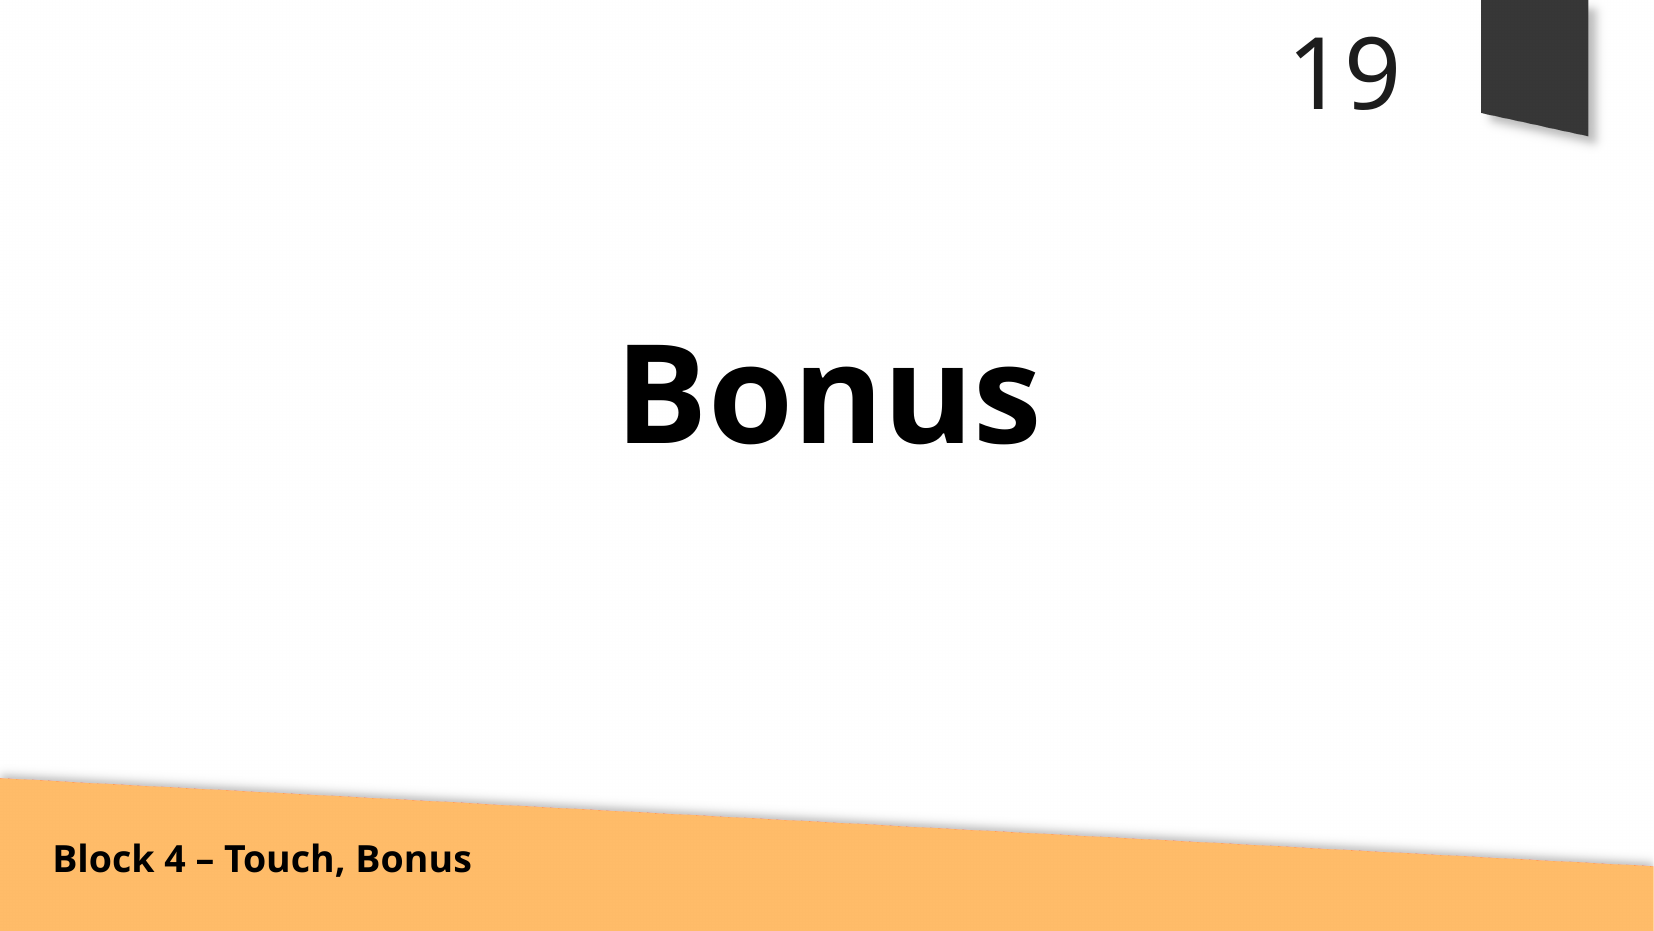

# Bonus
Block 4 – Touch, Bonus